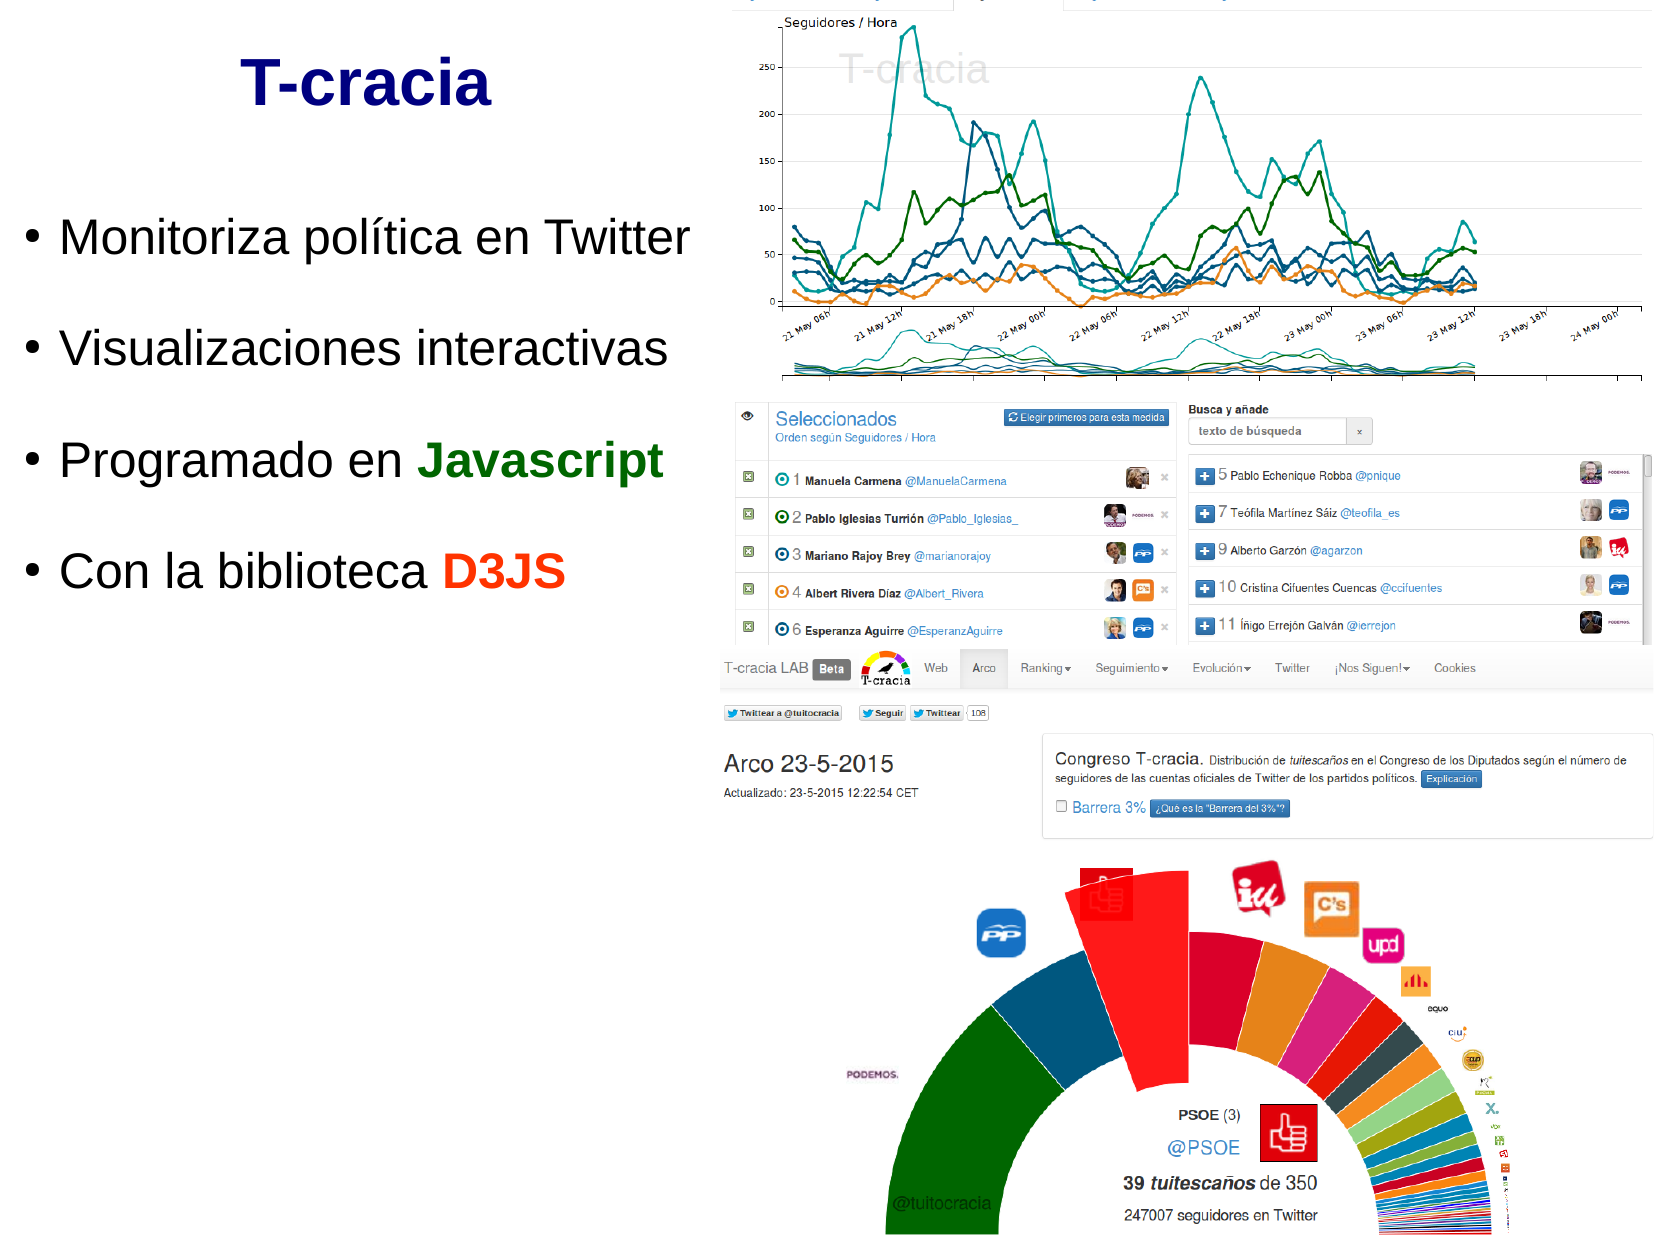

T-cracia
Monitoriza política en Twitter
Visualizaciones interactivas
Programado en Javascript
Con la biblioteca D3JS